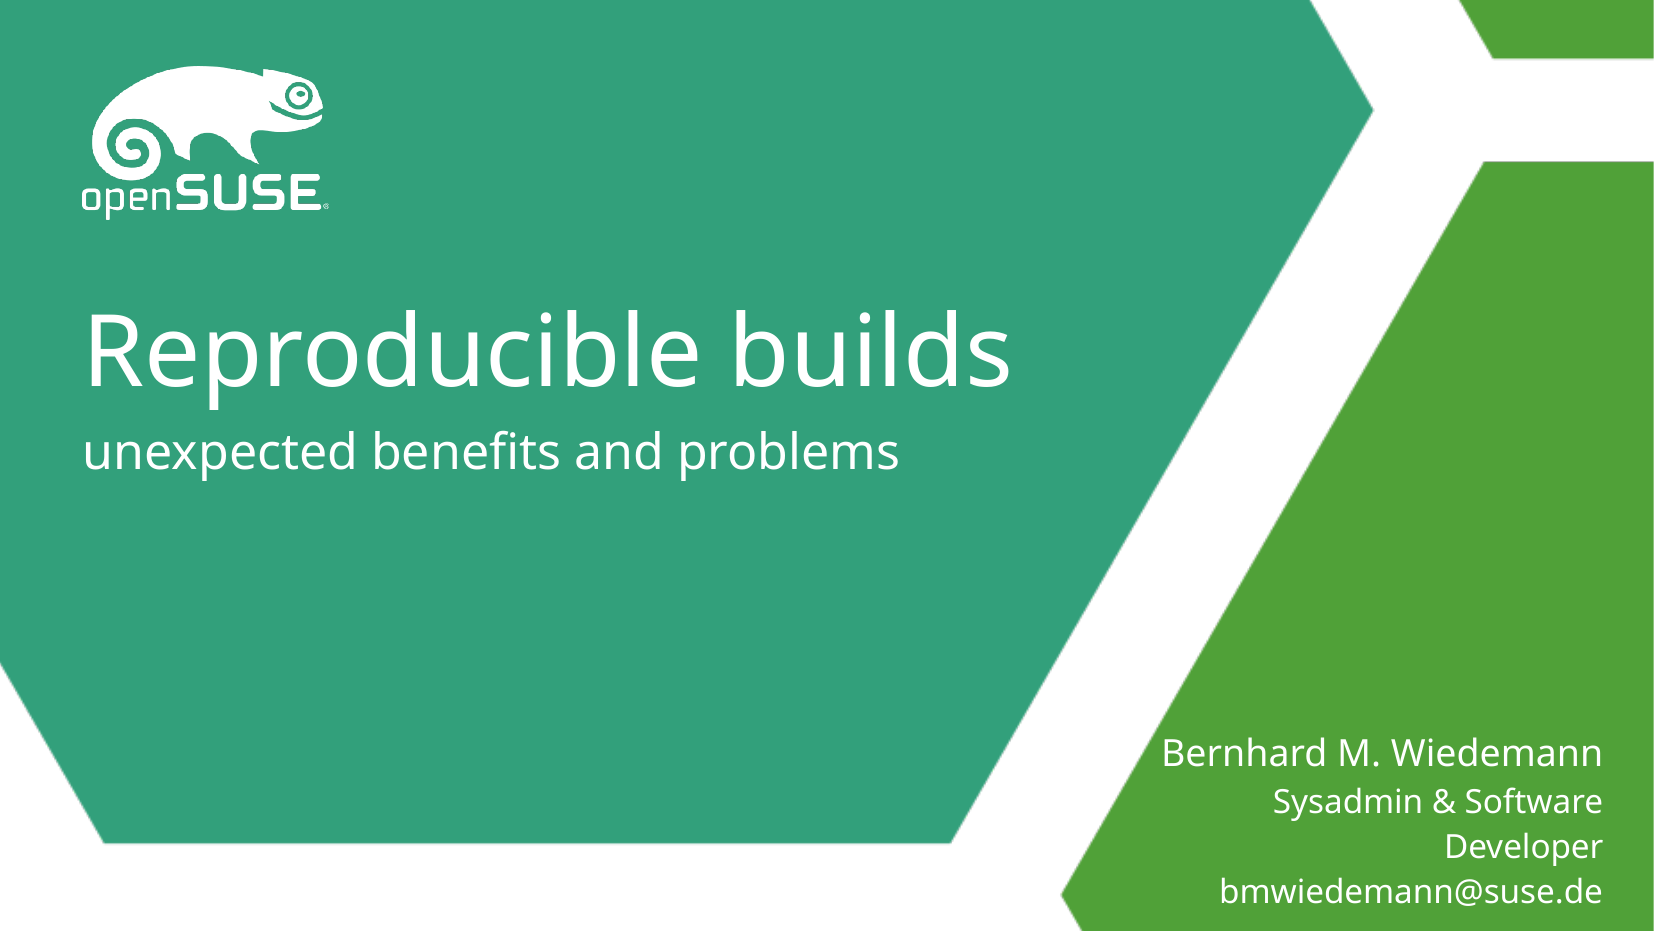

Reproducible builds
unexpected benefits and problems
# Bernhard M. Wiedemann
Sysadmin & Software Developer
bmwiedemann@suse.de